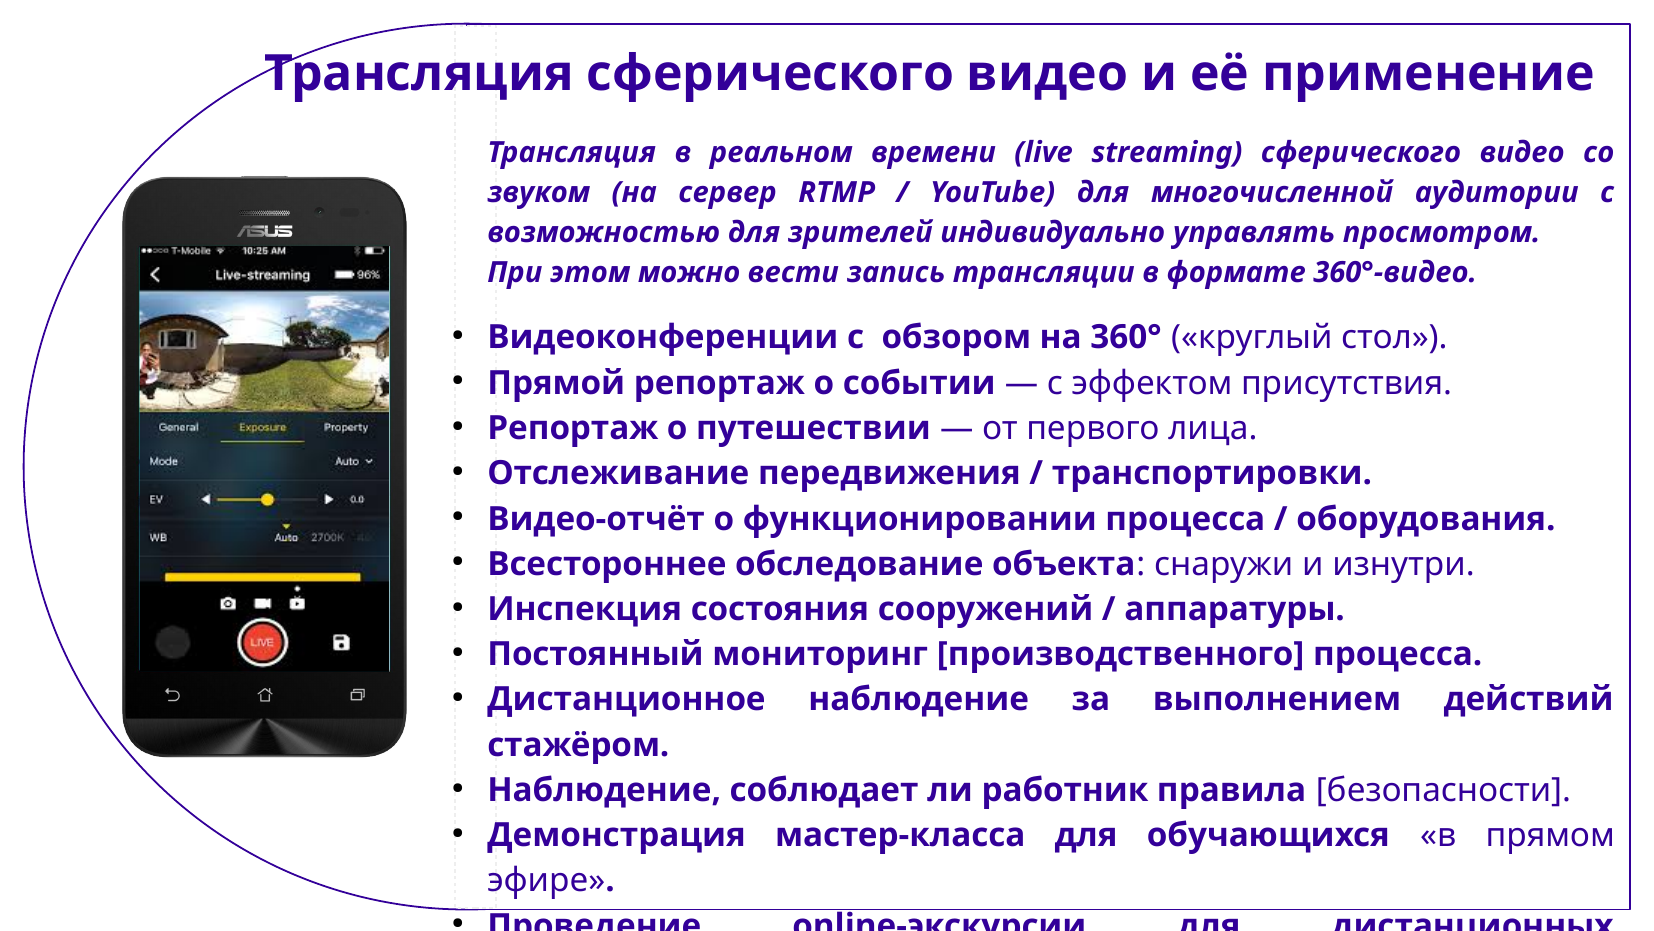

Трансляция сферического видео и её применение
Трансляция в реальном времени (live streaming) сферического видео со звуком (на сервер RTMP / YouTube) для многочисленной аудитории с возможностью для зрителей индивидуально управлять просмотром.
При этом можно вести запись трансляции в формате 360°-видео.
Видеоконференции с обзором на 360° («круглый стол»).
Прямой репортаж о событии — с эффектом присутствия.
Репортаж о путешествии — от первого лица.
Отслеживание передвижения / транспортировки.
Видео-отчёт о функционировании процесса / оборудования.
Всестороннее обследование объекта: снаружи и изнутри.
Инспекция состояния сооружений / аппаратуры.
Постоянный мониторинг [производственного] процесса.
Дистанционное наблюдение за выполнением действий стажёром.
Наблюдение, соблюдает ли работник правила [безопасности].
Демонстрация мастер-класса для обучающихся «в прямом эфире».
Проведение online-экскурсии для дистанционных экскурсантов.